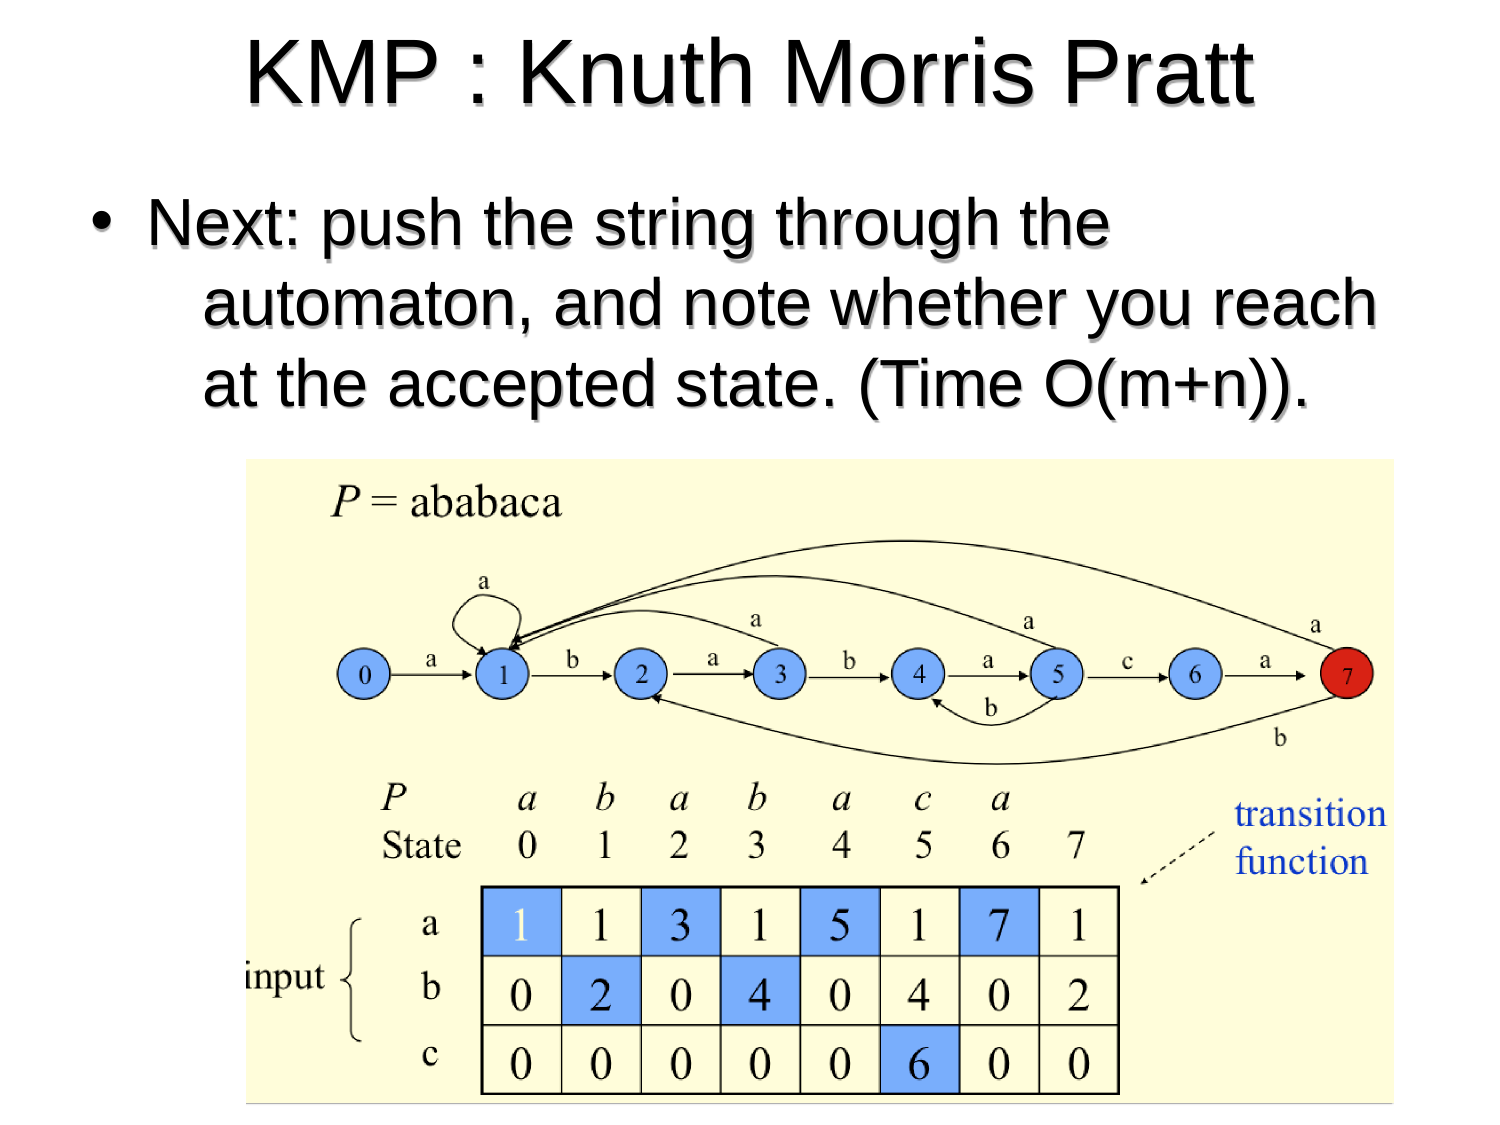

# KMP : Knuth Morris Pratt
Next: push the string through the automaton, and note whether you reach at the accepted state. (Time O(m+n)).